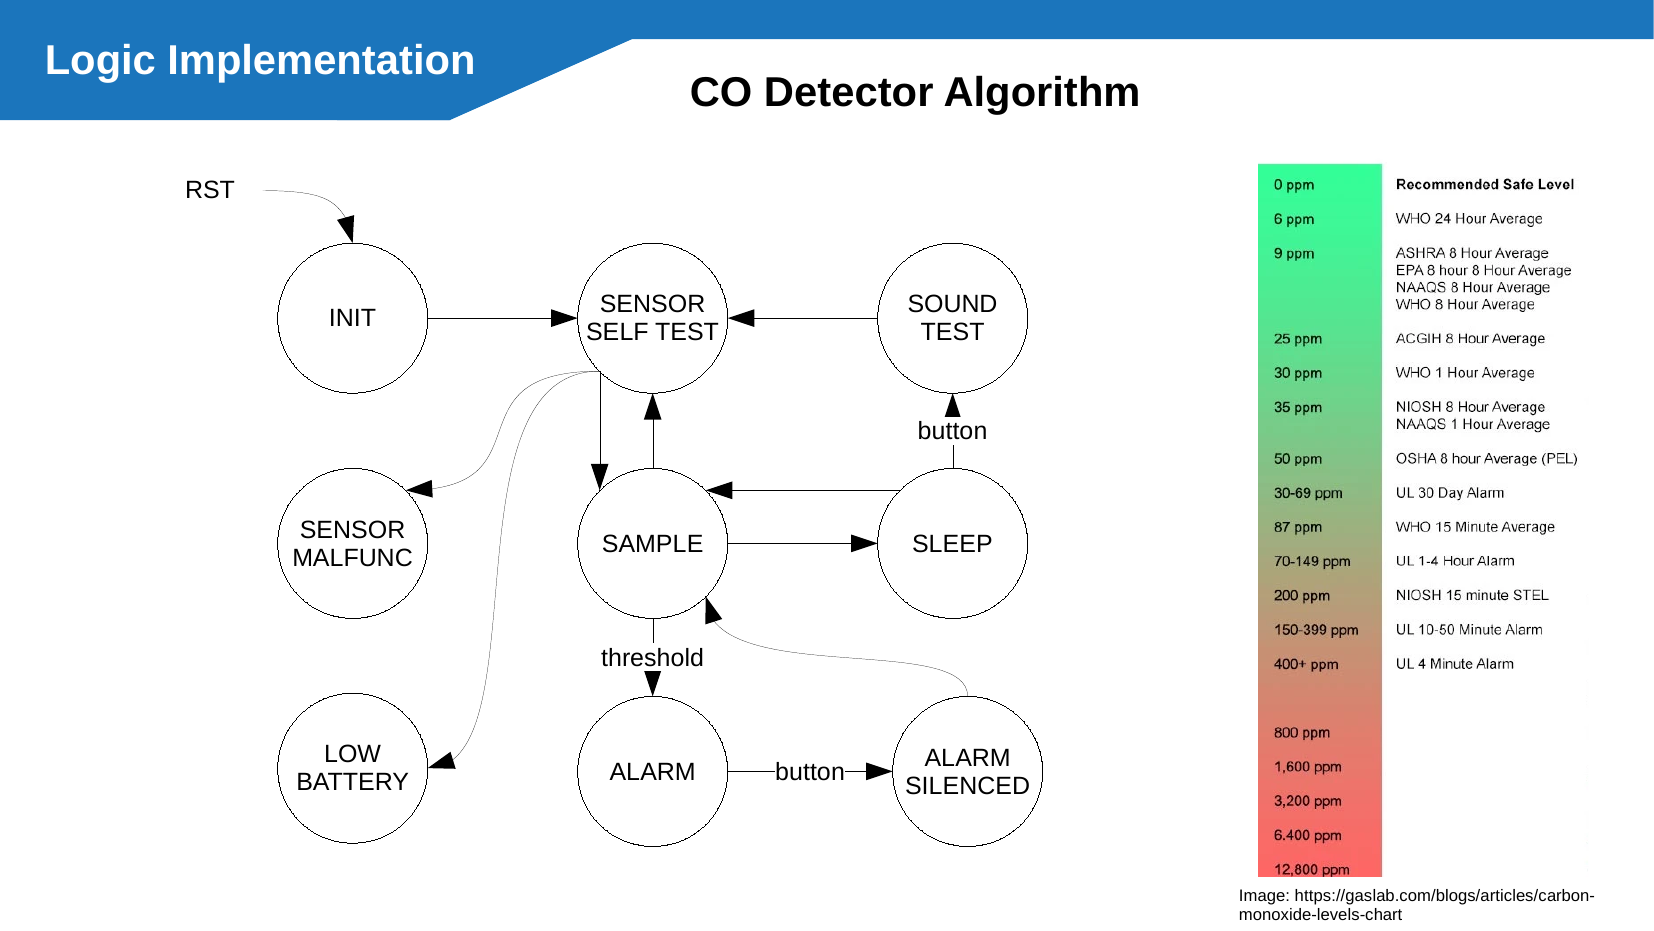

Logic Implementation
CO Detector Algorithm
RST
INIT
SENSOR
SELF TEST
SOUND
TEST
SENSOR
MALFUNC
SAMPLE
SLEEP
LOW
BATTERY
ALARM
ALARM
SILENCED
Image: https://gaslab.com/blogs/articles/carbon-monoxide-levels-chart